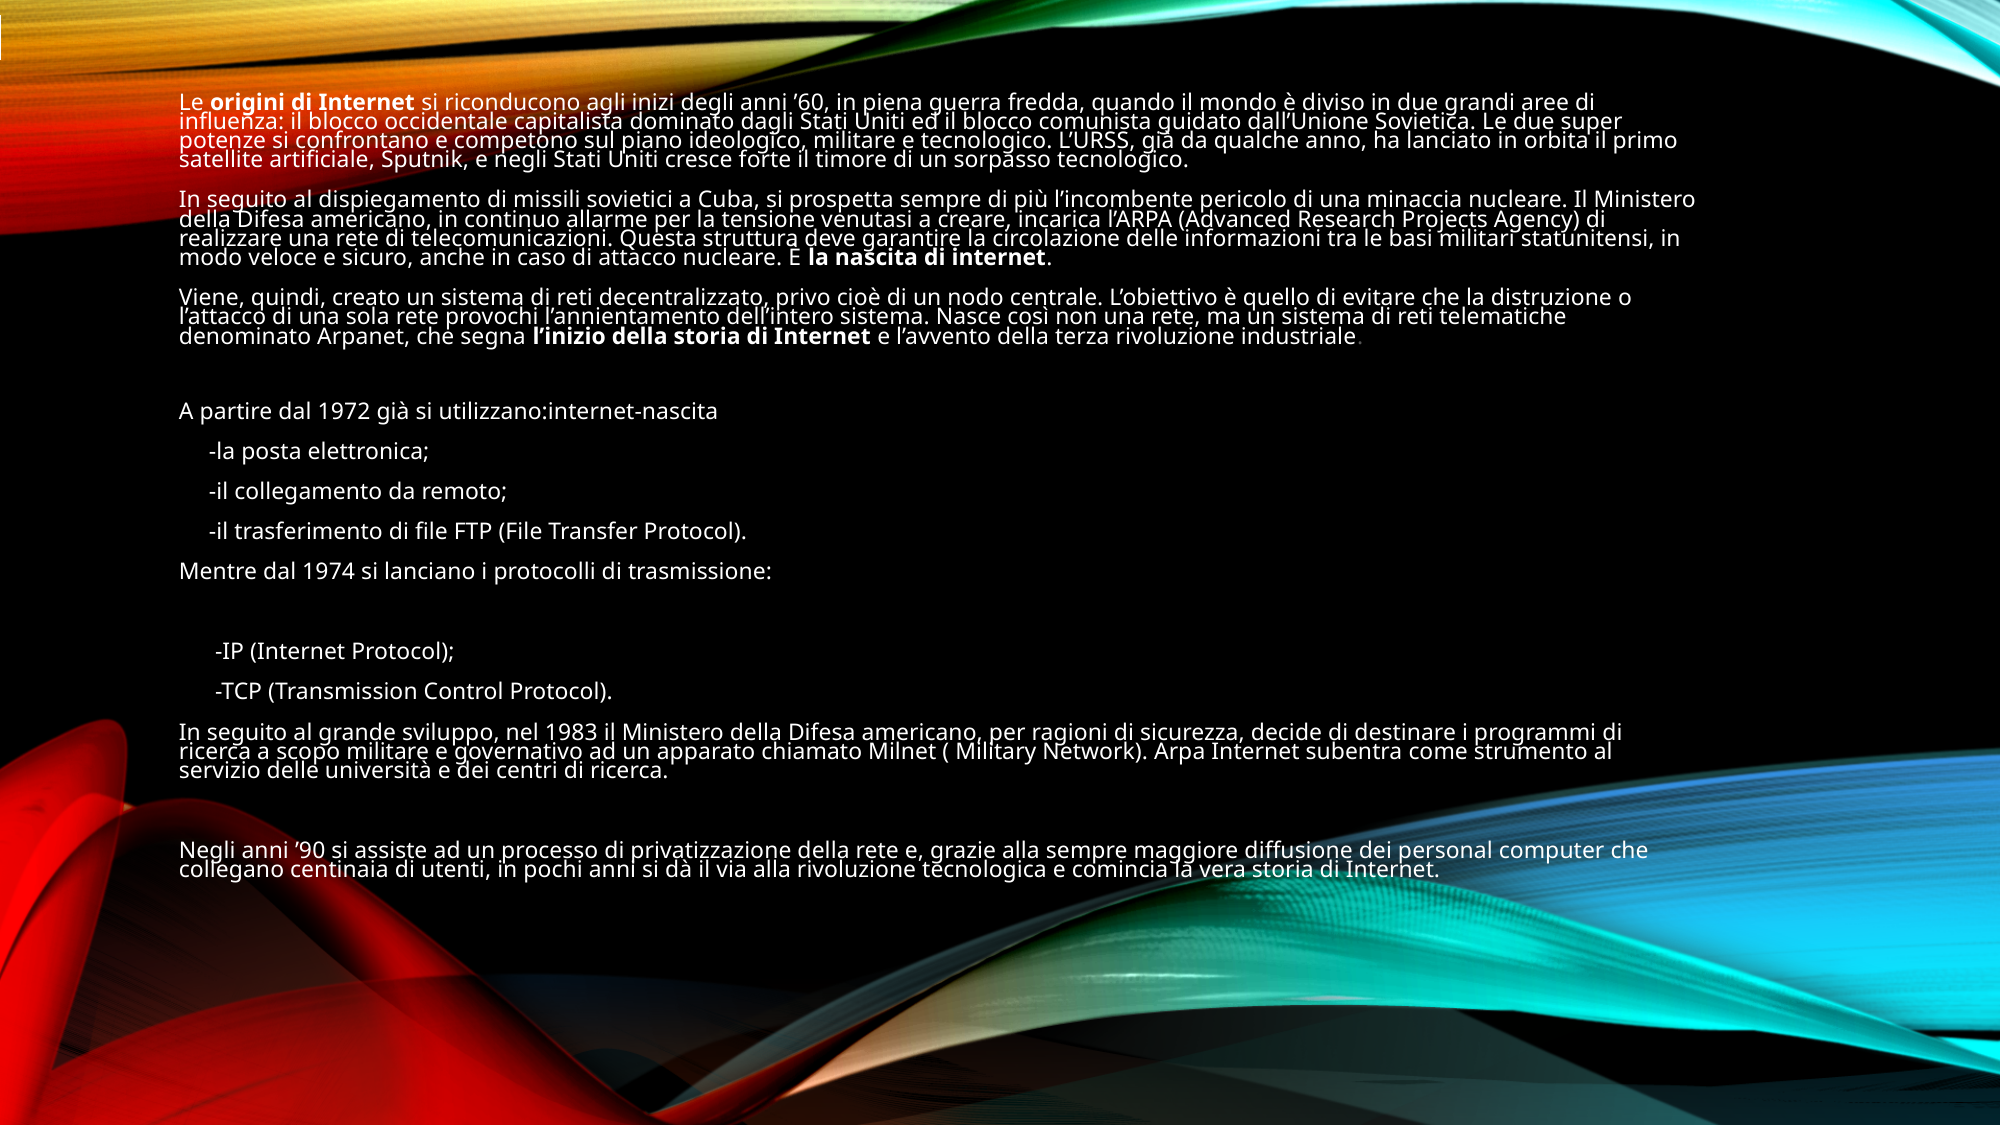

# Le origini di Internet si riconducono agli inizi degli anni ’60, in piena guerra fredda, quando il mondo è diviso in due grandi aree di influenza: il blocco occidentale capitalista dominato dagli Stati Uniti ed il blocco comunista guidato dall’Unione Sovietica. Le due super potenze si confrontano e competono sul piano ideologico, militare e tecnologico. L’URSS, già da qualche anno, ha lanciato in orbita il primo satellite artificiale, Sputnik, e negli Stati Uniti cresce forte il timore di un sorpasso tecnologico.
In seguito al dispiegamento di missili sovietici a Cuba, si prospetta sempre di più l’incombente pericolo di una minaccia nucleare. Il Ministero della Difesa americano, in continuo allarme per la tensione venutasi a creare, incarica l’ARPA (Advanced Research Projects Agency) di realizzare una rete di telecomunicazioni. Questa struttura deve garantire la circolazione delle informazioni tra le basi militari statunitensi, in modo veloce e sicuro, anche in caso di attacco nucleare. È la nascita di internet.
Viene, quindi, creato un sistema di reti decentralizzato, privo cioè di un nodo centrale. L’obiettivo è quello di evitare che la distruzione o l’attacco di una sola rete provochi l’annientamento dell’intero sistema. Nasce così non una rete, ma un sistema di reti telematiche denominato Arpanet, che segna l’inizio della storia di Internet e l’avvento della terza rivoluzione industriale.
A partire dal 1972 già si utilizzano:internet-nascita
 -la posta elettronica;
 -il collegamento da remoto;
 -il trasferimento di file FTP (File Transfer Protocol).
Mentre dal 1974 si lanciano i protocolli di trasmissione:
 -IP (Internet Protocol);
 -TCP (Transmission Control Protocol).
In seguito al grande sviluppo, nel 1983 il Ministero della Difesa americano, per ragioni di sicurezza, decide di destinare i programmi di ricerca a scopo militare e governativo ad un apparato chiamato Milnet ( Military Network). Arpa Internet subentra come strumento al servizio delle università e dei centri di ricerca.
Negli anni ’90 si assiste ad un processo di privatizzazione della rete e, grazie alla sempre maggiore diffusione dei personal computer che collegano centinaia di utenti, in pochi anni si dà il via alla rivoluzione tecnologica e comincia la vera storia di Internet.